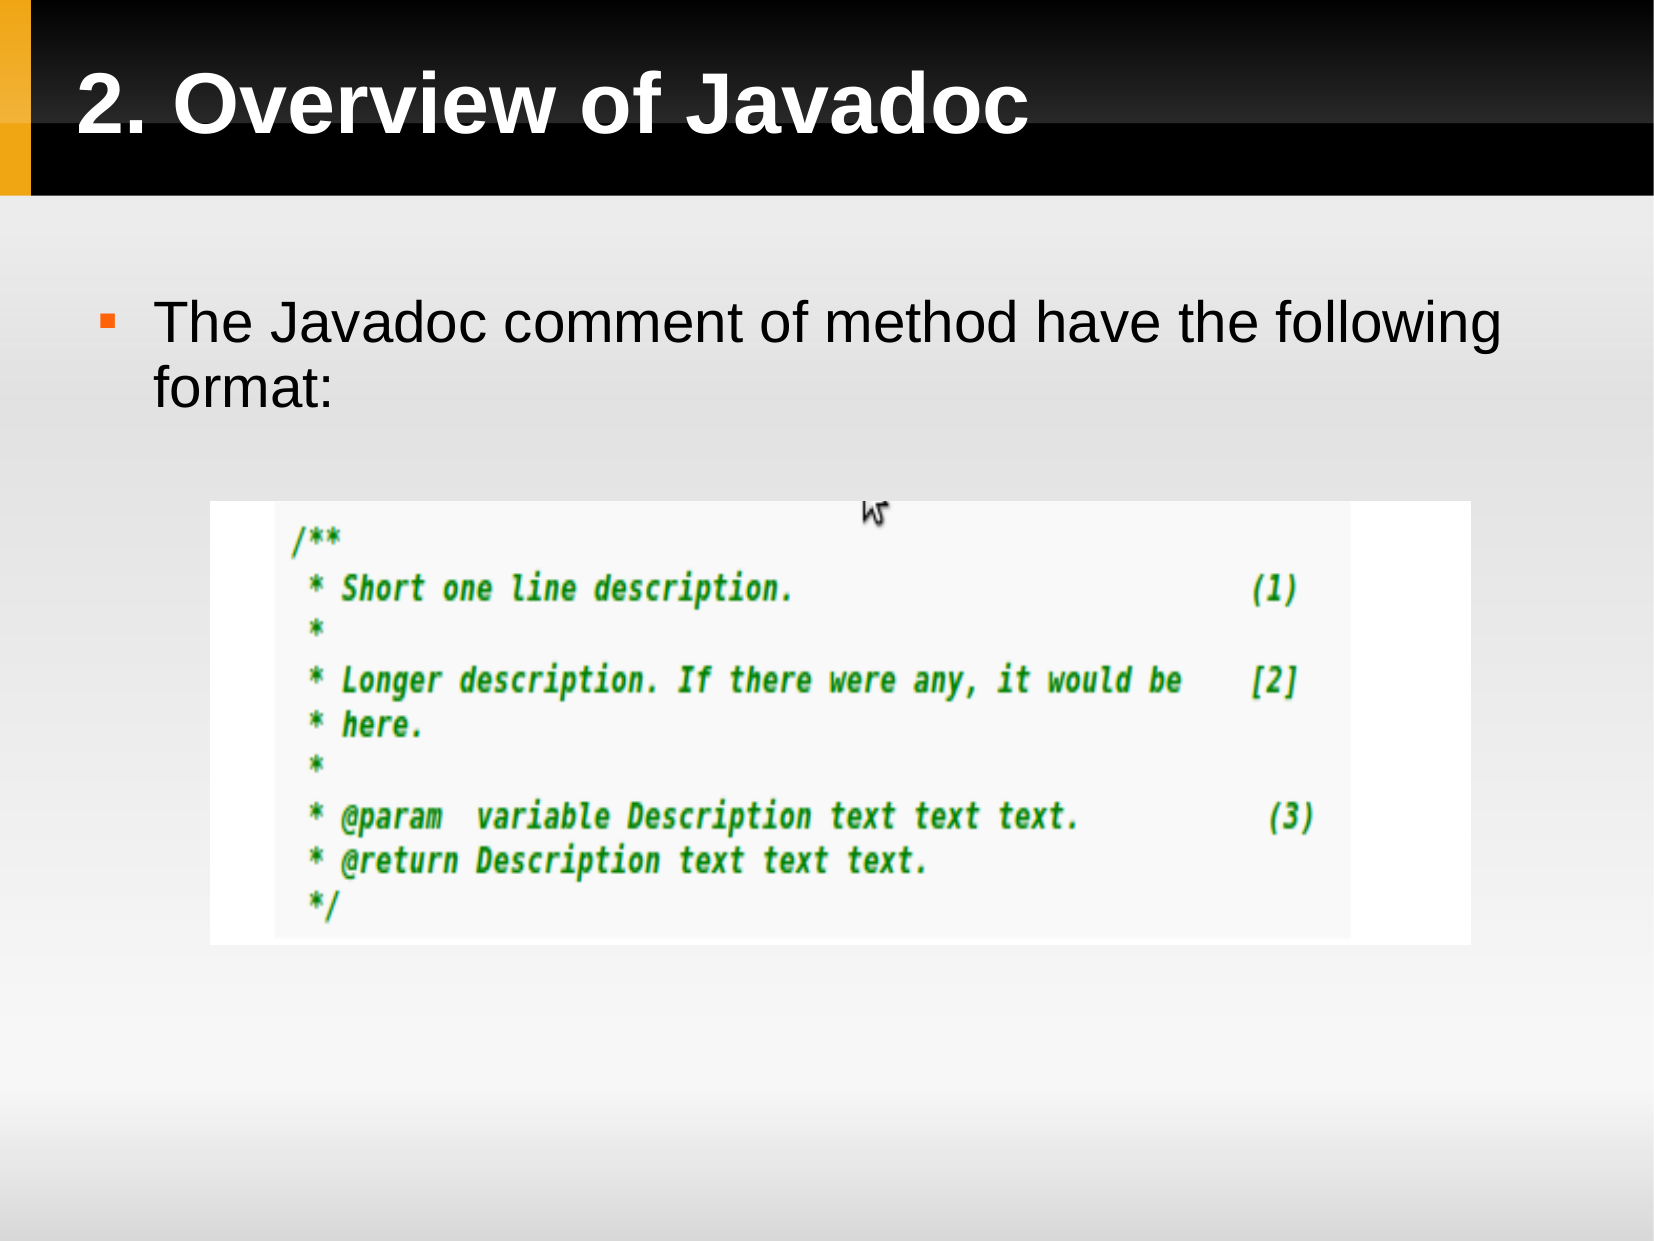

# 2. Overview of Javadoc
The Javadoc comment of method have the following format: